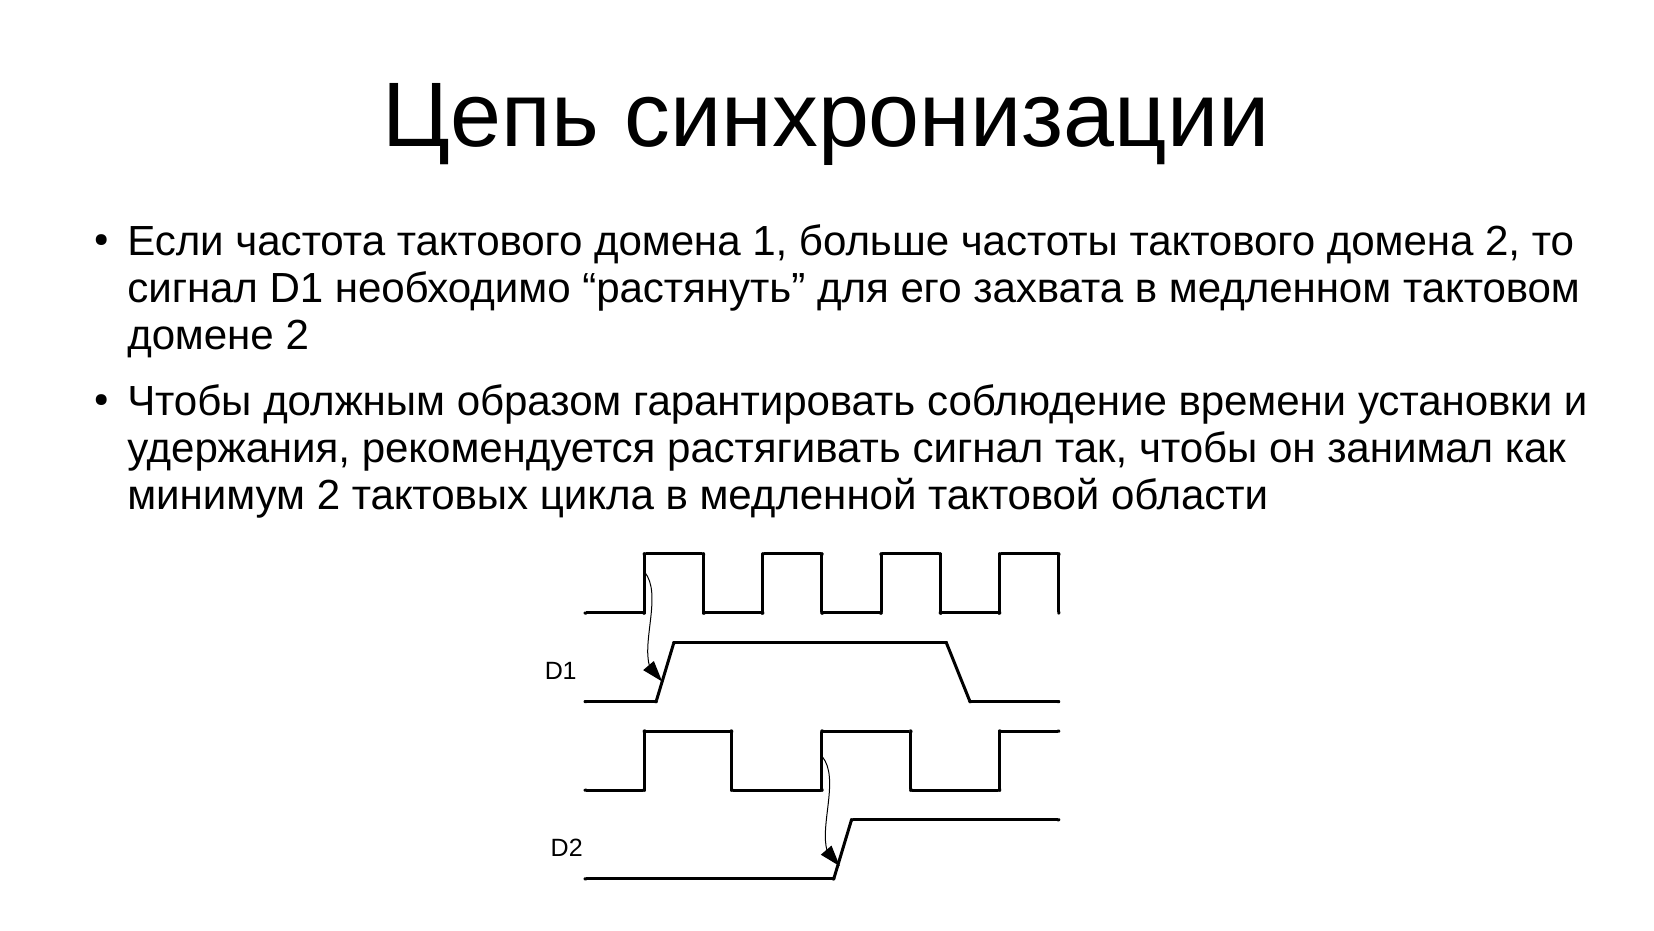

# Цепь синхронизации
Если частота тактового домена 1, больше частоты тактового домена 2, то сигнал D1 необходимо “растянуть” для его захвата в медленном тактовом домене 2
Чтобы должным образом гарантировать соблюдение времени установки и удержания, рекомендуется растягивать сигнал так, чтобы он занимал как минимум 2 тактовых цикла в медленной тактовой области